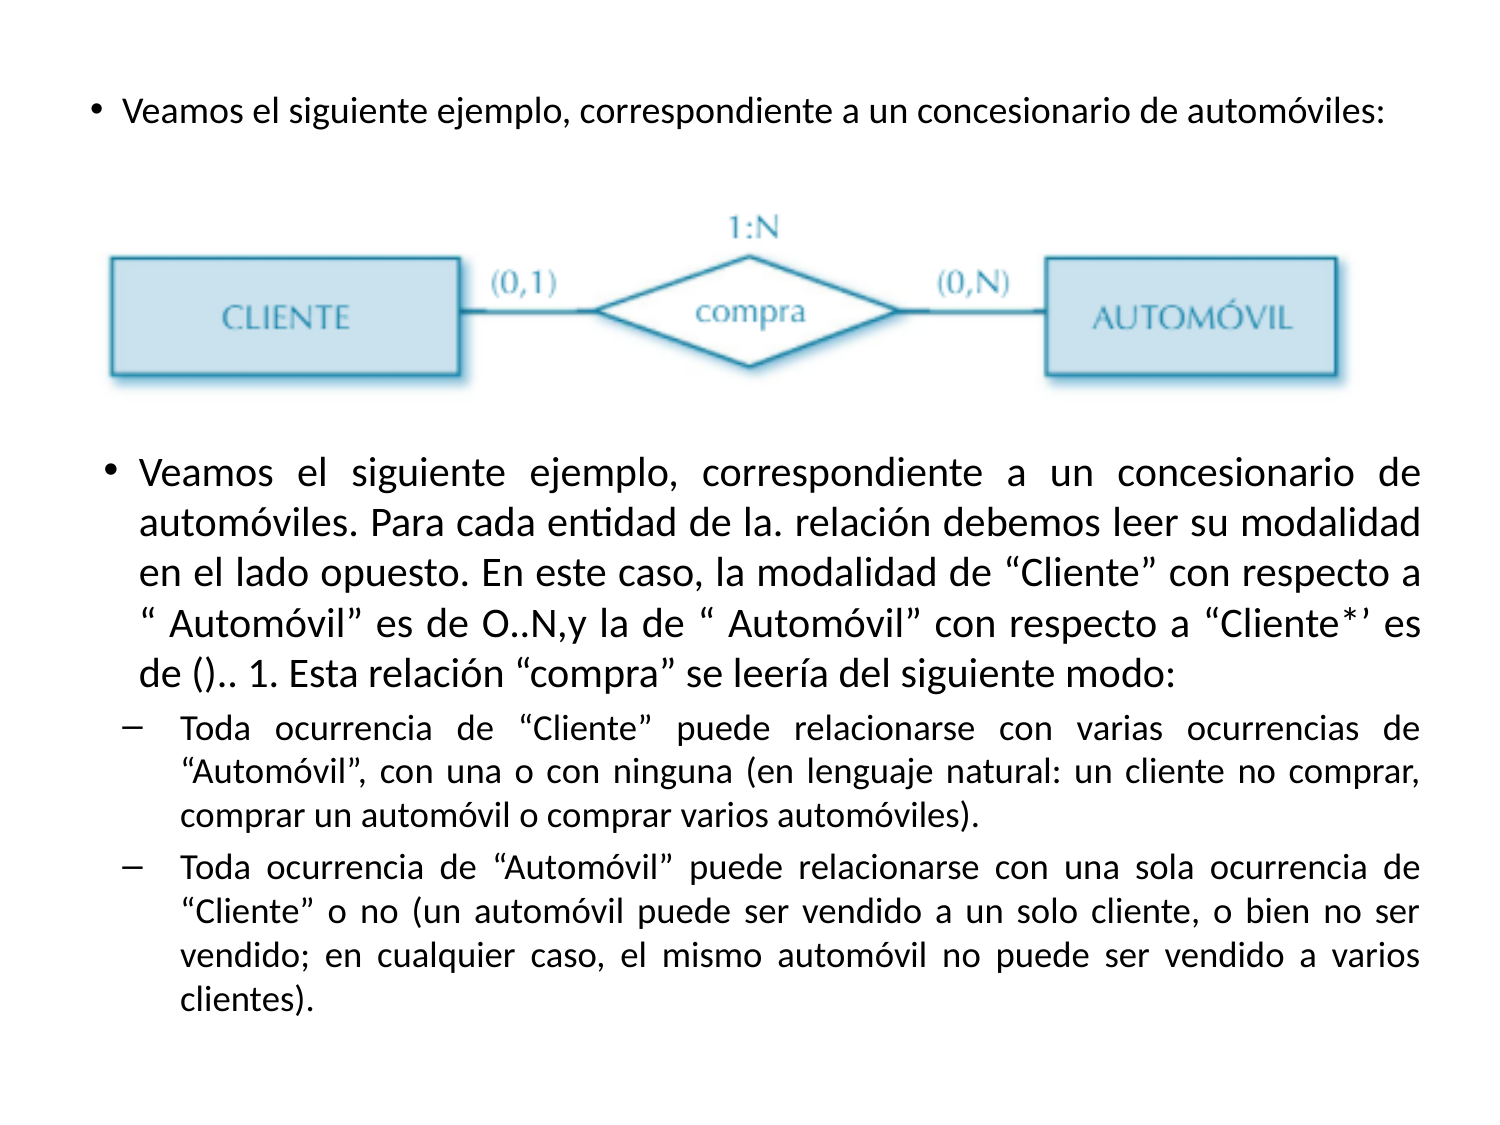

# Veamos el siguiente ejemplo, correspondiente a un concesionario de automóviles:
Veamos el siguiente ejemplo, correspondiente a un concesionario de automóviles. Para cada entidad de la. relación debemos leer su modalidad en el lado opuesto. En este caso, la modalidad de “Cliente” con respecto a “ Automóvil” es de O..N,y la de “ Automóvil” con respecto a “Cliente*’ es de ().. 1. Esta relación “compra” se leería del siguiente modo:
Toda ocurrencia de “Cliente” puede relacionarse con varias ocurrencias de “Automóvil”, con una o con ninguna (en lenguaje natural: un cliente no comprar, comprar un automóvil o comprar varios automóviles).
Toda ocurrencia de “Automóvil” puede relacionarse con una sola ocurrencia de “Cliente” o no (un automóvil puede ser vendido a un solo cliente, o bien no ser vendido; en cualquier caso, el mismo automóvil no puede ser vendido a varios clientes).